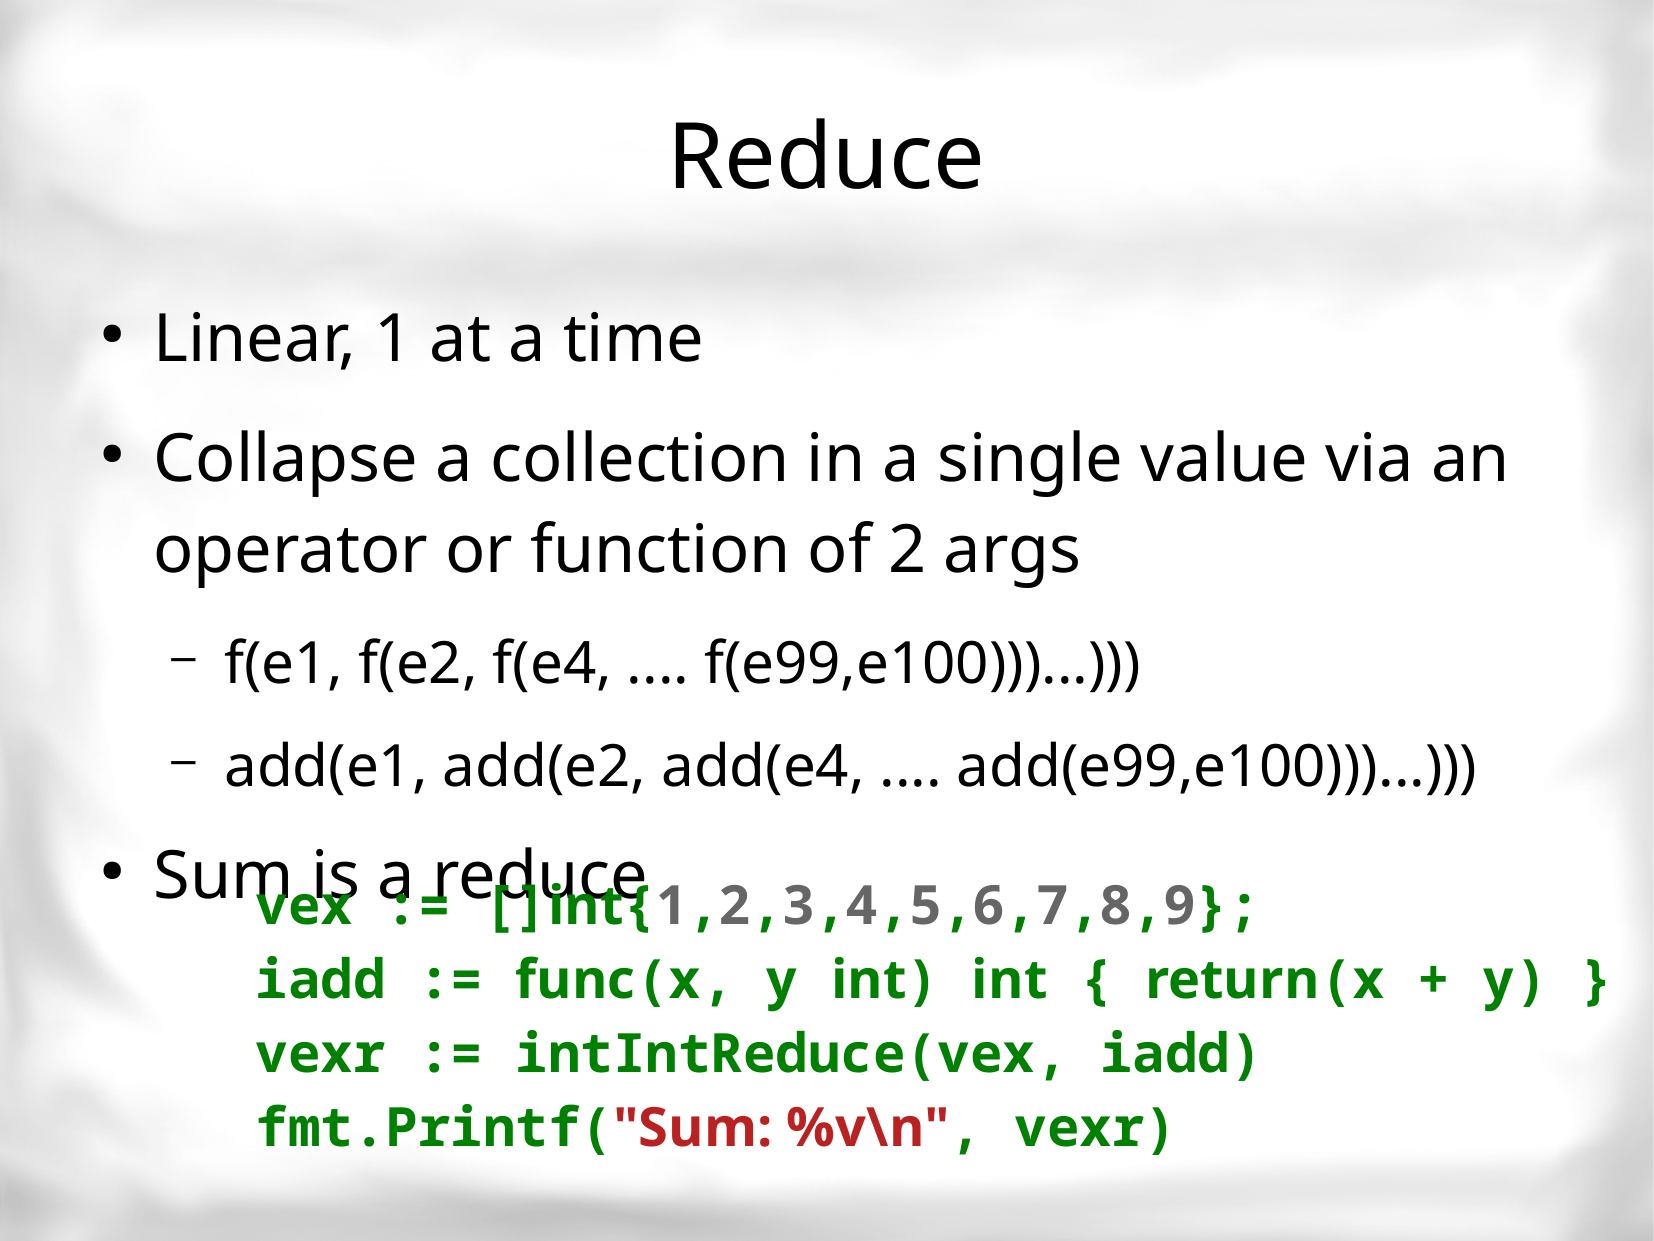

# Reduce
Linear, 1 at a time
Collapse a collection in a single value via an operator or function of 2 args
f(e1, f(e2, f(e4, .... f(e99,e100)))...)))
add(e1, add(e2, add(e4, .... add(e99,e100)))...)))
Sum is a reduce
	vex := []int{1,2,3,4,5,6,7,8,9};
	iadd := func(x, y int) int { return(x + y) }
	vexr := intIntReduce(vex, iadd)
	fmt.Printf("Sum: %v\n", vexr)